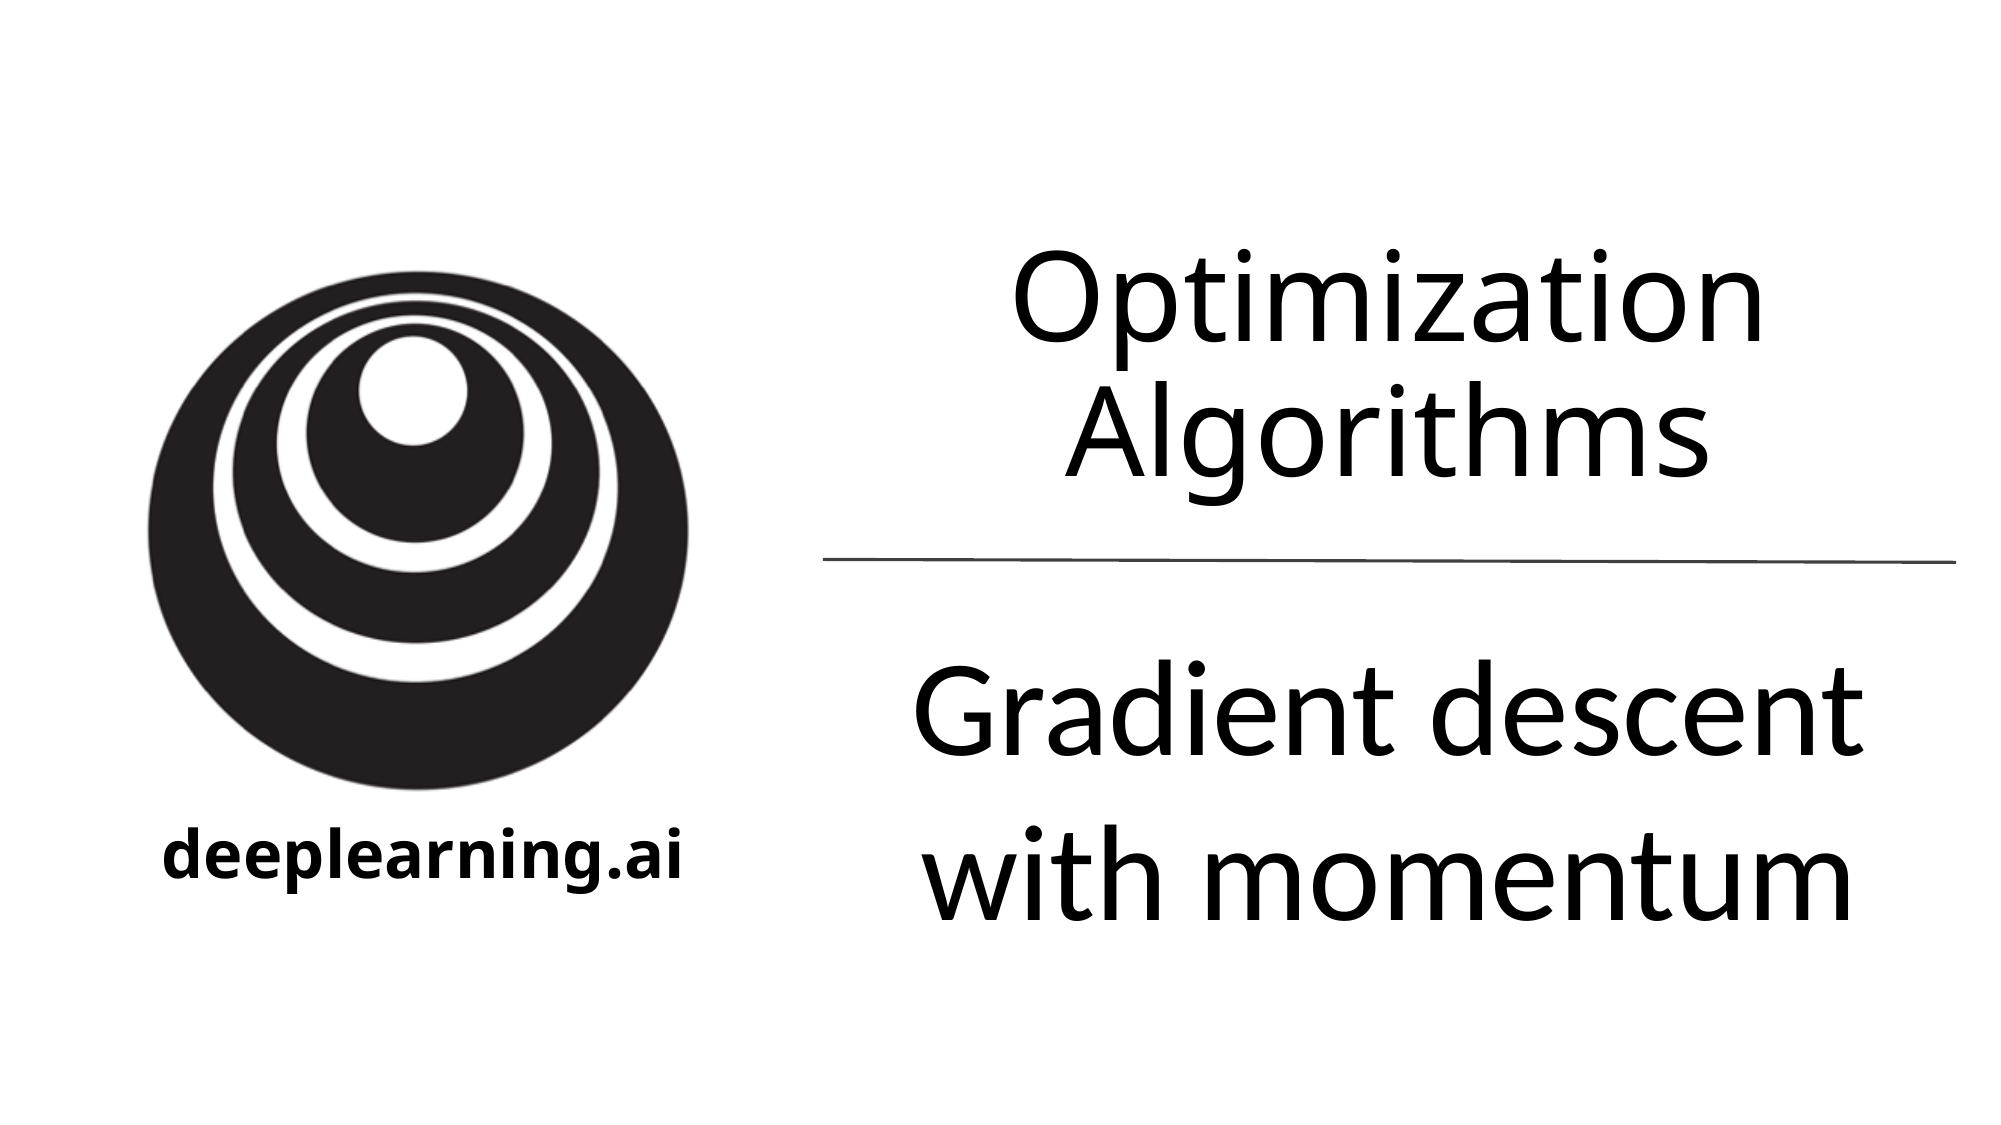

# Optimization Algorithms
deeplearning.ai
Gradient descent with momentum